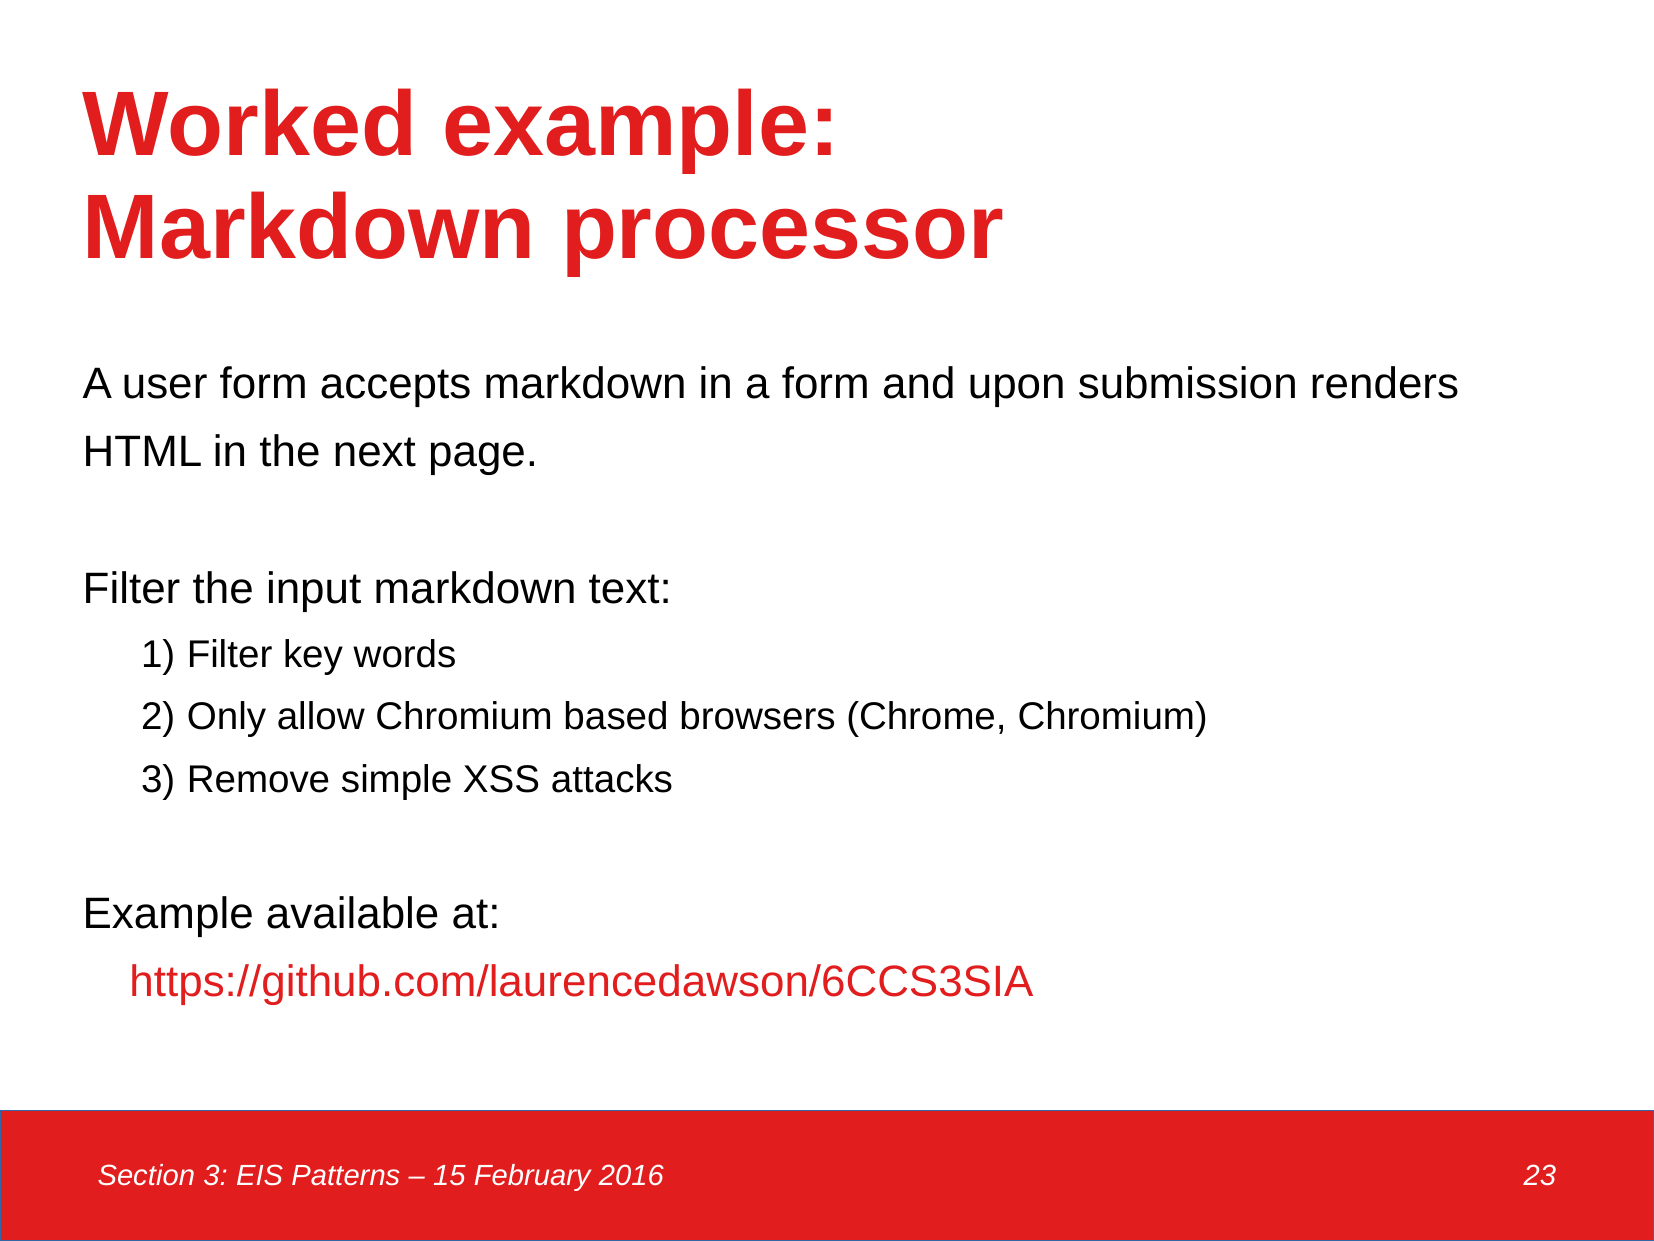

# Worked example: Markdown processor
A user form accepts markdown in a form and upon submission renders HTML in the next page.
Filter the input markdown text:
 Filter key words
 Only allow Chromium based browsers (Chrome, Chromium)
 Remove simple XSS attacks
Example available at:
https://github.com/laurencedawson/6CCS3SIA